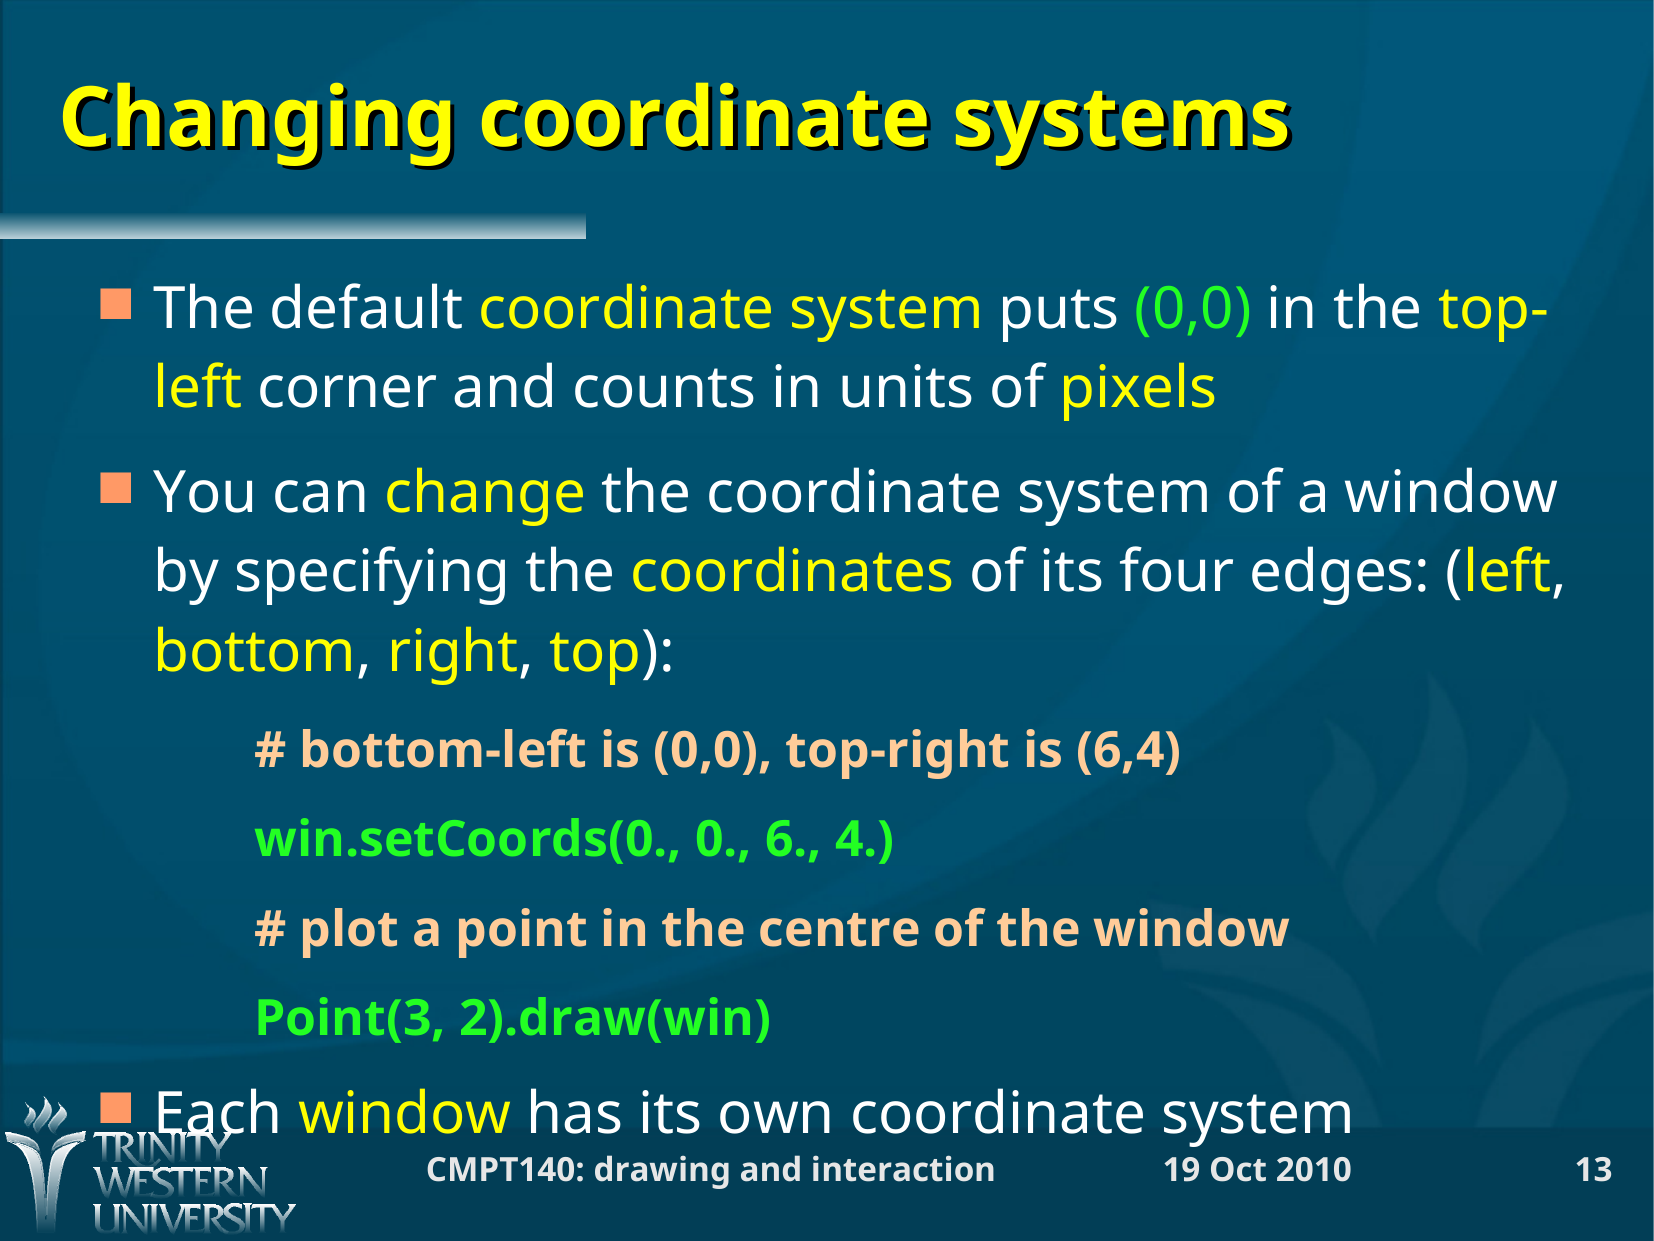

# Changing coordinate systems
The default coordinate system puts (0,0) in the top-left corner and counts in units of pixels
You can change the coordinate system of a window by specifying the coordinates of its four edges: (left, bottom, right, top):
# bottom-left is (0,0), top-right is (6,4)
win.setCoords(0., 0., 6., 4.)
# plot a point in the centre of the window
Point(3, 2).draw(win)
Each window has its own coordinate system
CMPT140: drawing and interaction
19 Oct 2010
13